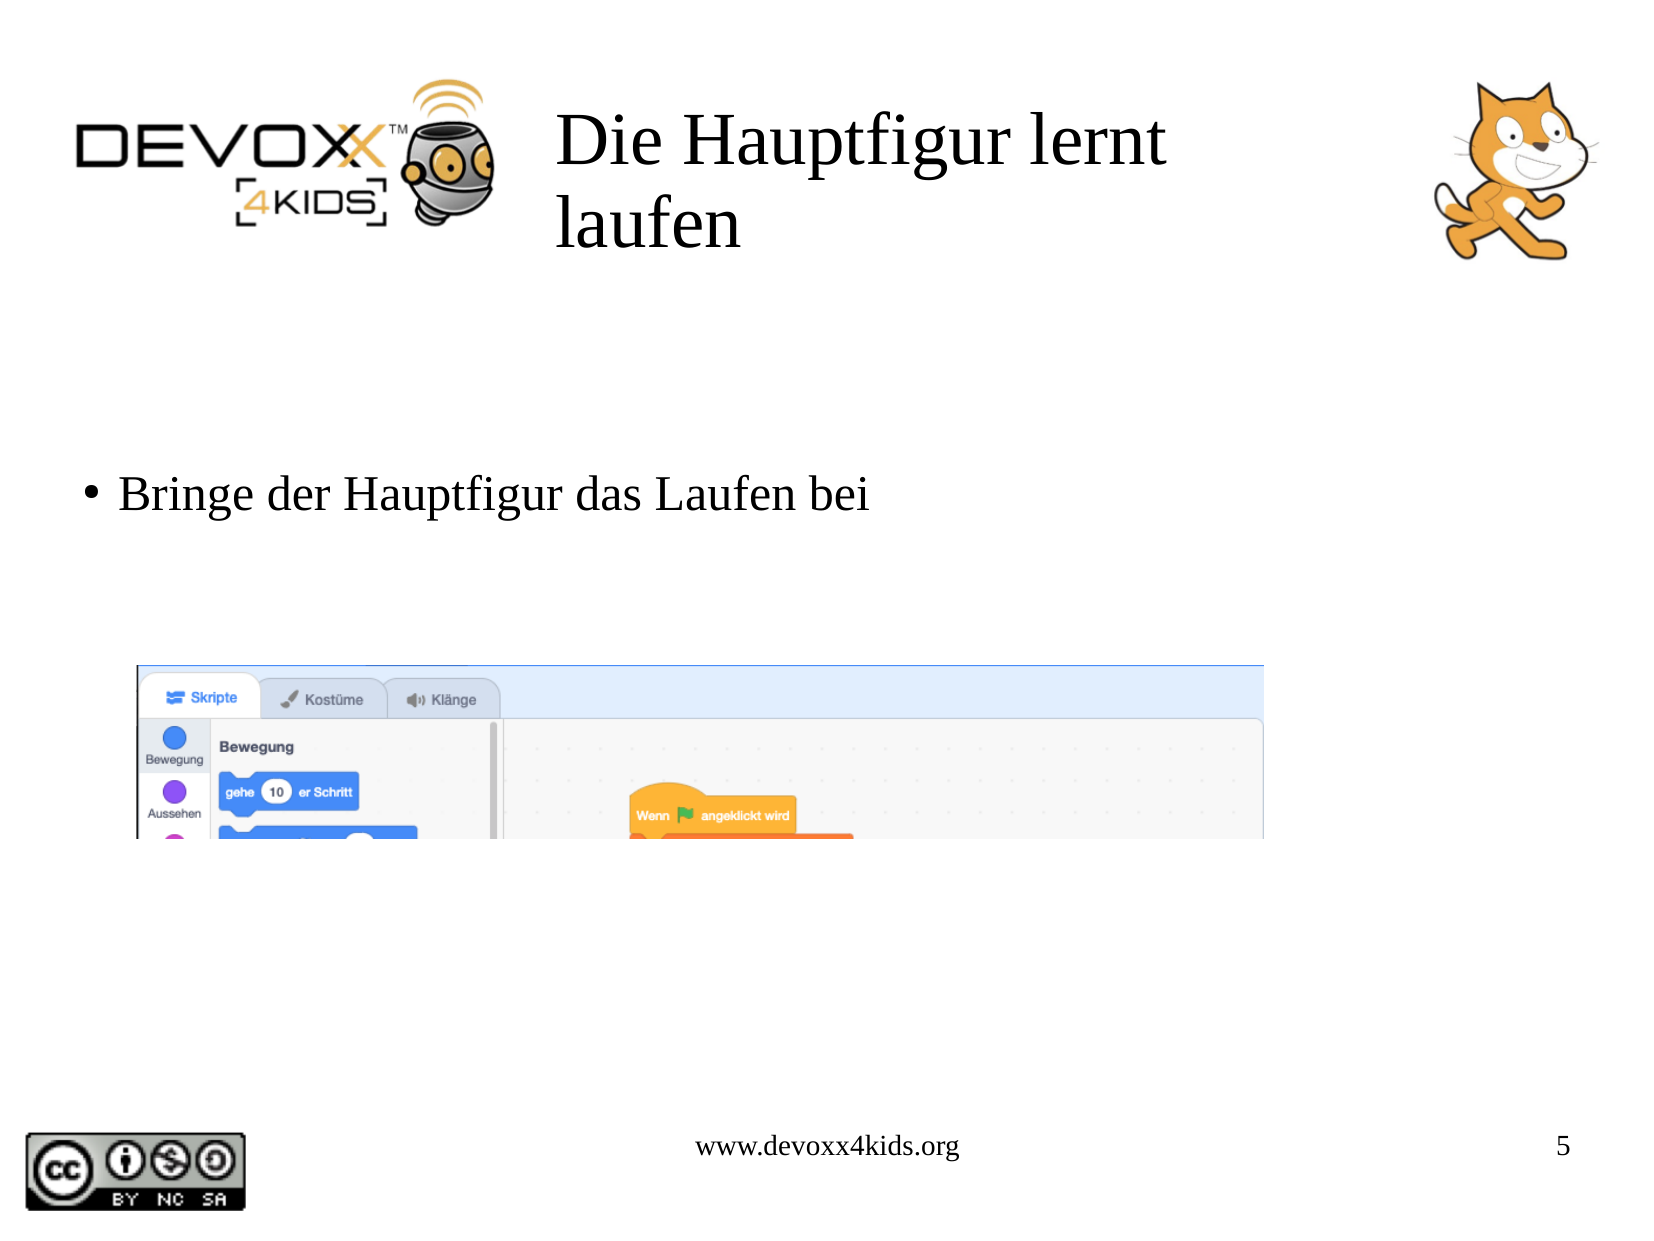

# Die Hauptfigur lernt laufen
Bringe der Hauptfigur das Laufen bei
www.devoxx4kids.org
5